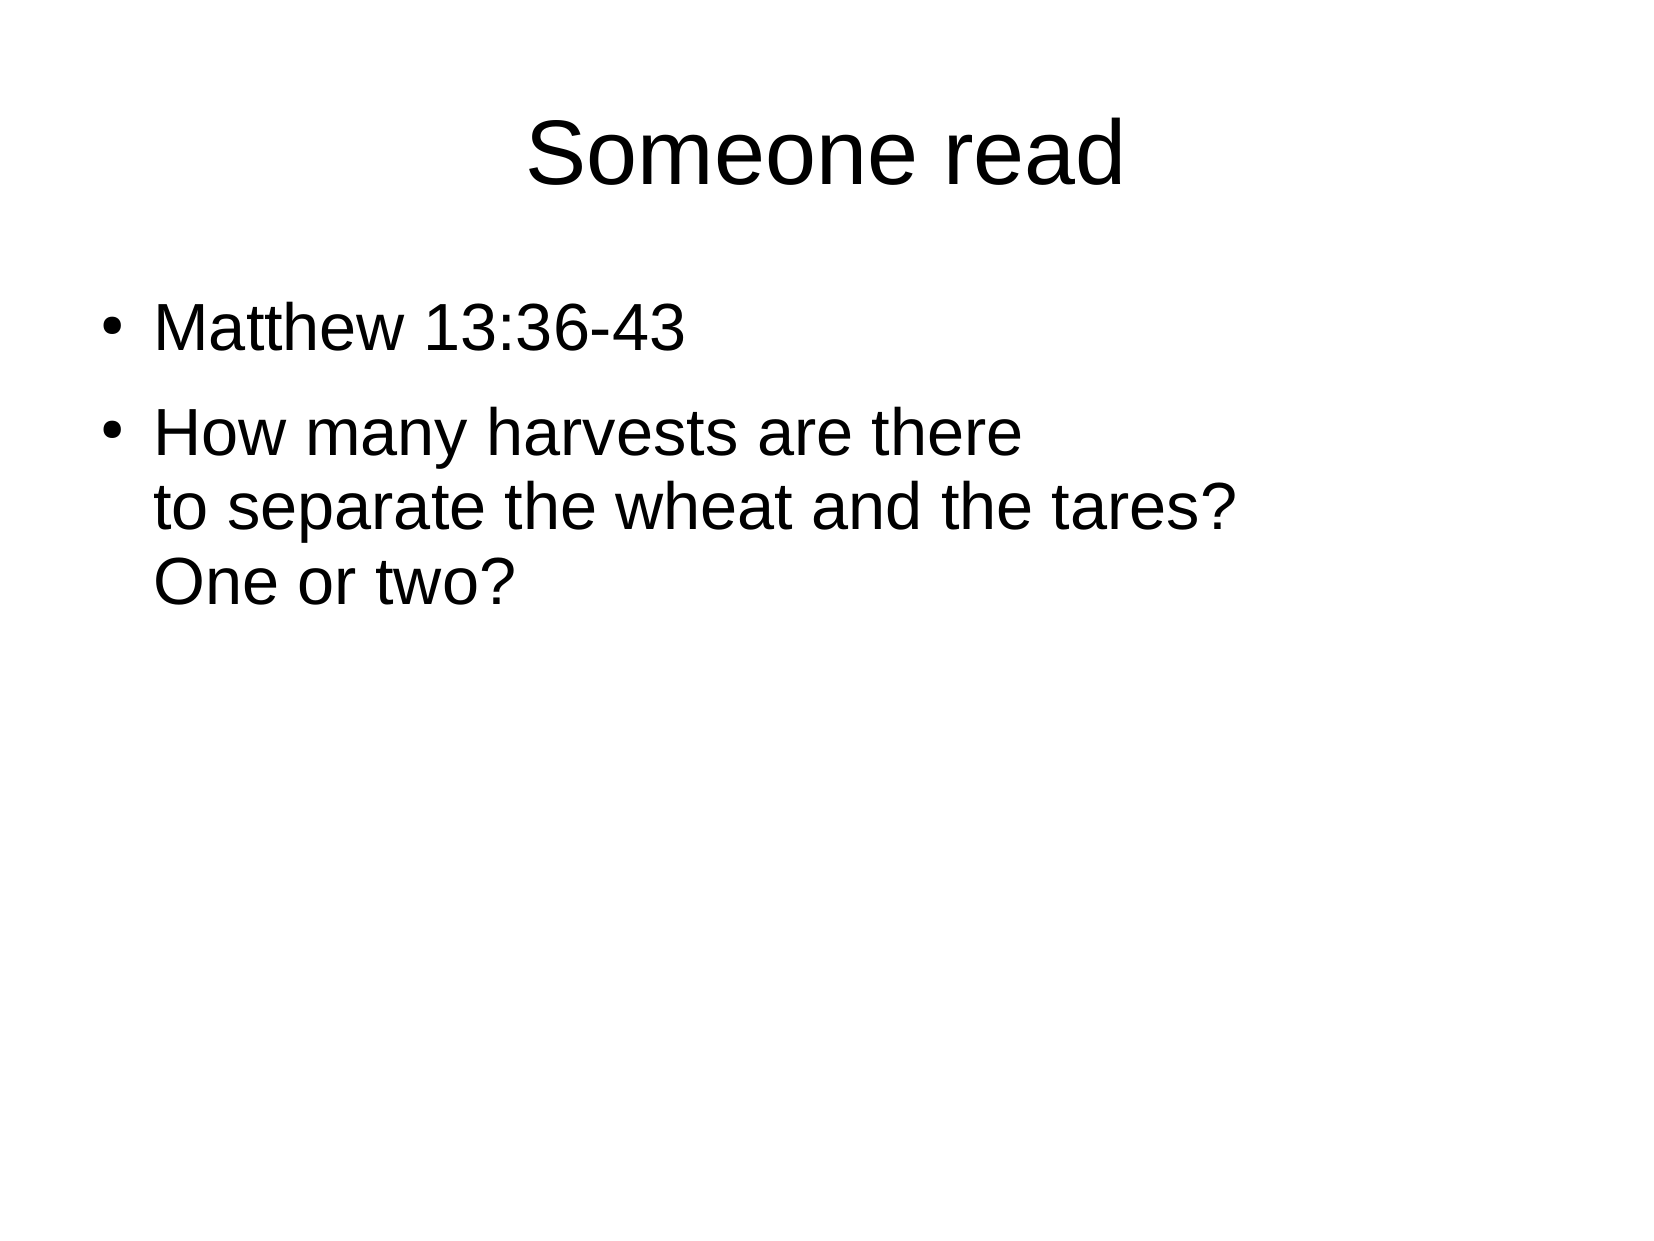

# Someone read
Matthew 13:36-43
How many harvests are there
to separate the wheat and the tares?
One or two?